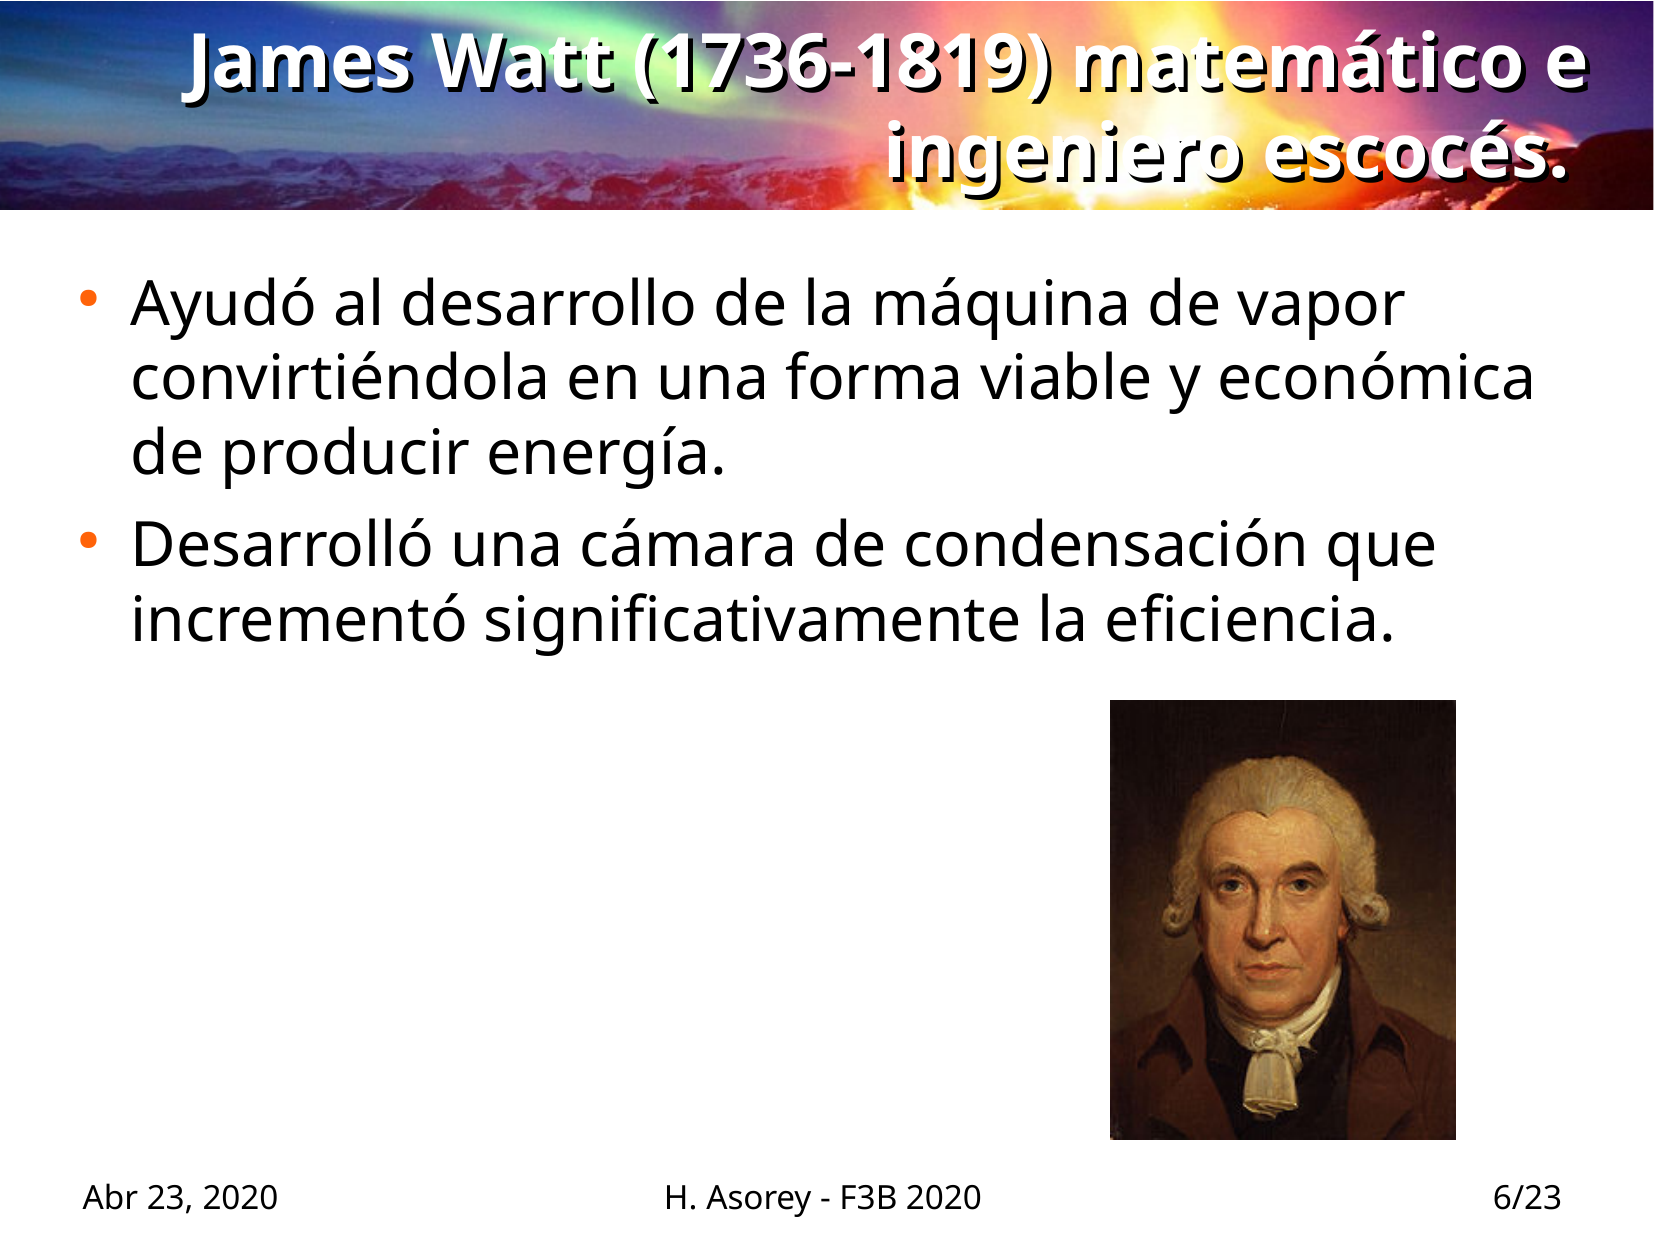

# James Watt (1736-1819) matemático e ingeniero escocés.
Ayudó al desarrollo de la máquina de vapor convirtiéndola en una forma viable y económica de producir energía.
Desarrolló una cámara de condensación que incrementó significativamente la eficiencia.
Abr 23, 2020
H. Asorey - F3B 2020
6